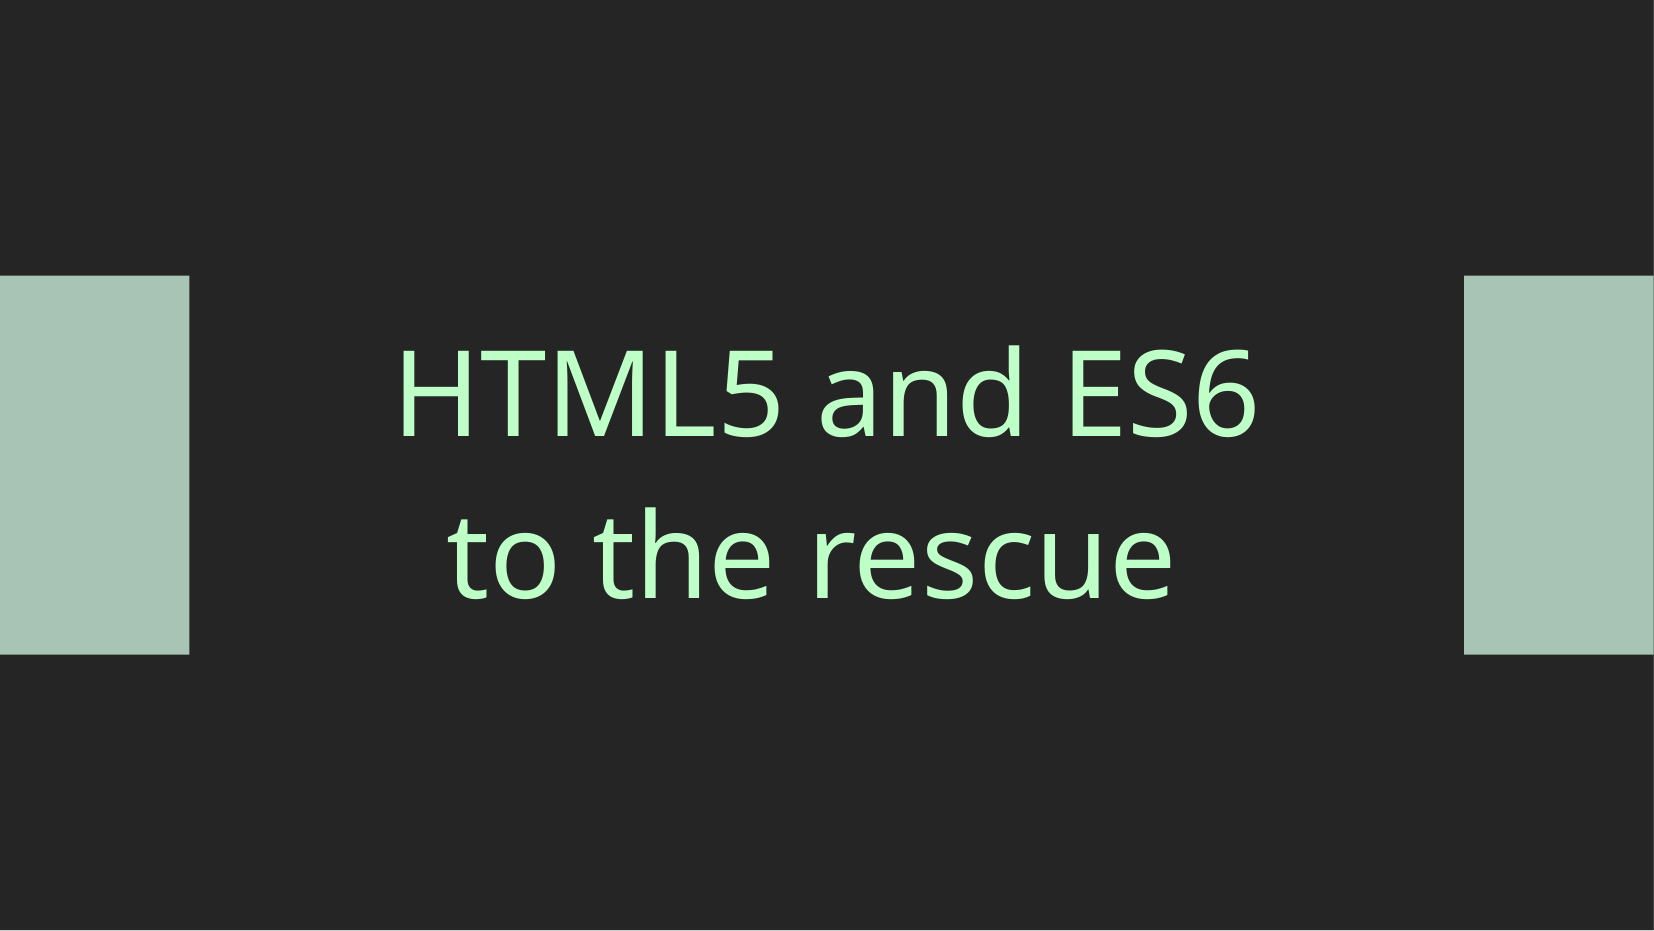

# HTML5 and ES6 to the rescue